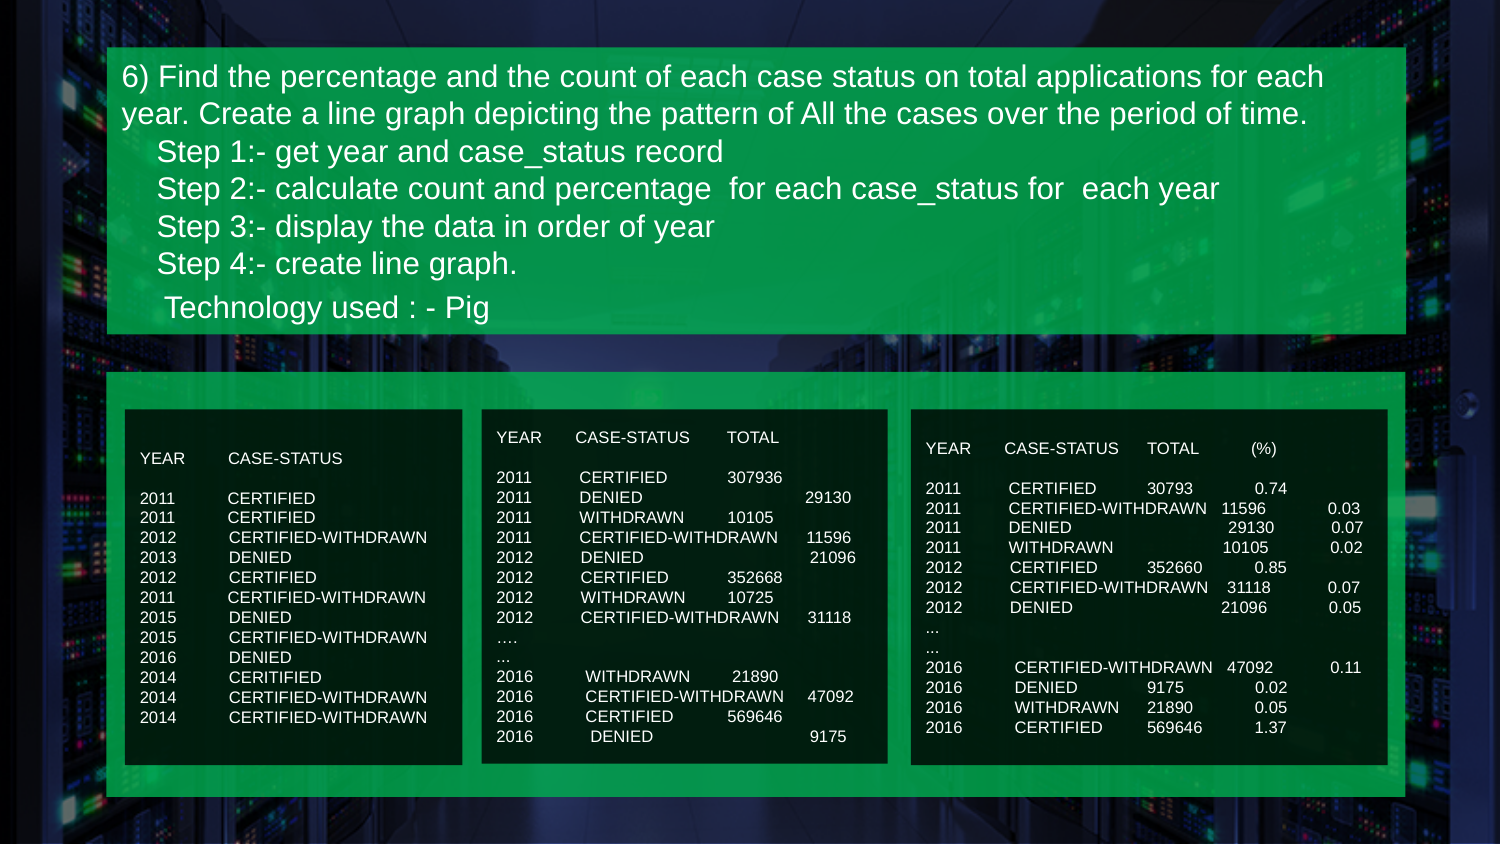

6) Find the percentage and the count of each case status on total applications for each year. Create a line graph depicting the pattern of All the cases over the period of time.
 Step 1:- get year and case_status record
 Step 2:- calculate count and percentage for each case_status for each year
 Step 3:- display the data in order of year
 Step 4:- create line graph.
 Technology used : - Pig
YEAR CASE-STATUS
2011 CERTIFIED
2011 CERTIFIED
2012 CERTIFIED-WITHDRAWN
2013 DENIED
2012 CERTIFIED
2011 CERTIFIED-WITHDRAWN
2015 DENIED
2015 CERTIFIED-WITHDRAWN
2016 DENIED
2014 CERITIFIED
2014 CERTIFIED-WITHDRAWN
2014 CERTIFIED-WITHDRAWN
YEAR CASE-STATUS	 TOTAL
2011 CERTIFIED 	 307936
2011 DENIED	 29130
2011 WITHDRAWN	 10105
2011 CERTIFIED-WITHDRAWN 11596
2012 DENIED 21096
2012 CERTIFIED	 352668
2012 WITHDRAWN	 10725
2012 CERTIFIED-WITHDRAWN 31118
….
...
2016 WITHDRAWN	 21890
2016 CERTIFIED-WITHDRAWN 47092
2016 CERTIFIED	 569646
2016 DENIED 9175
YEAR CASE-STATUS 	TOTAL (%)
2011 CERTIFIED	30793 0.74
2011 CERTIFIED-WITHDRAWN 11596 0.03
2011 DENIED 29130 0.07
2011 WITHDRAWN 10105 0.02
2012 CERTIFIED	352660 0.85
2012 CERTIFIED-WITHDRAWN 31118 0.07
2012 DENIED	 	21096 0.05
...
...
2016 CERTIFIED-WITHDRAWN 47092 0.11
2016 DENIED	9175 0.02
2016 WITHDRAWN 	21890 0.05
2016 CERTIFIED 	569646 1.37